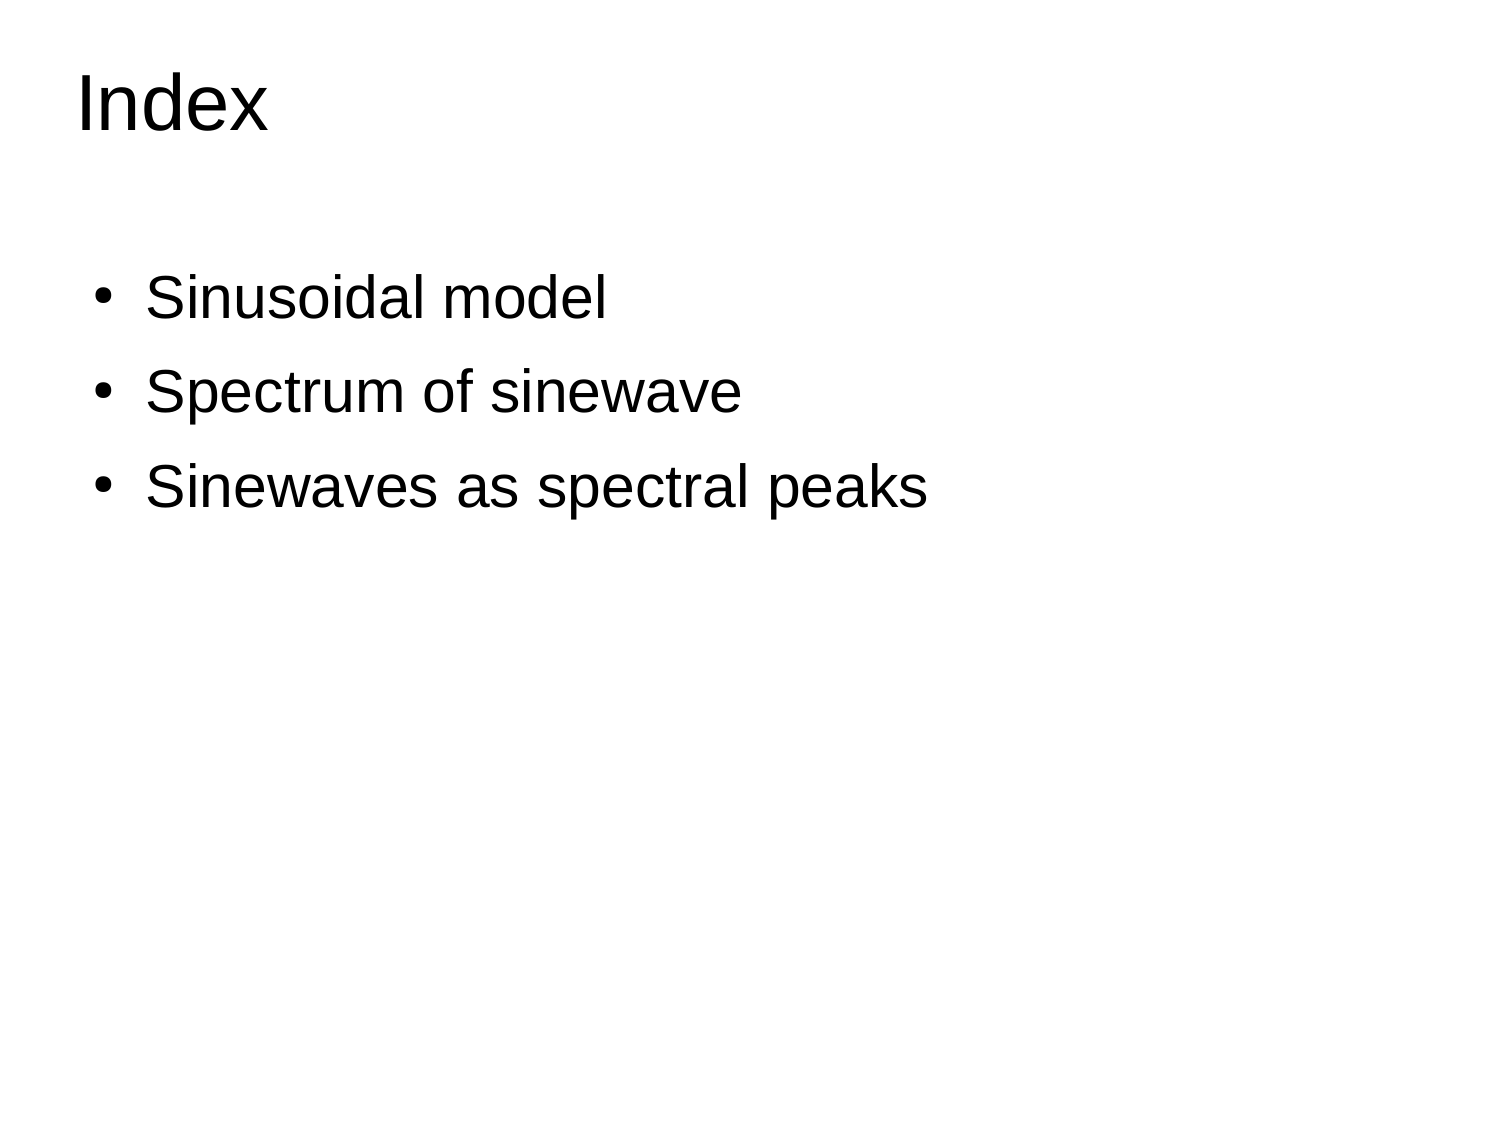

# Index
Sinusoidal model
Spectrum of sinewave
Sinewaves as spectral peaks